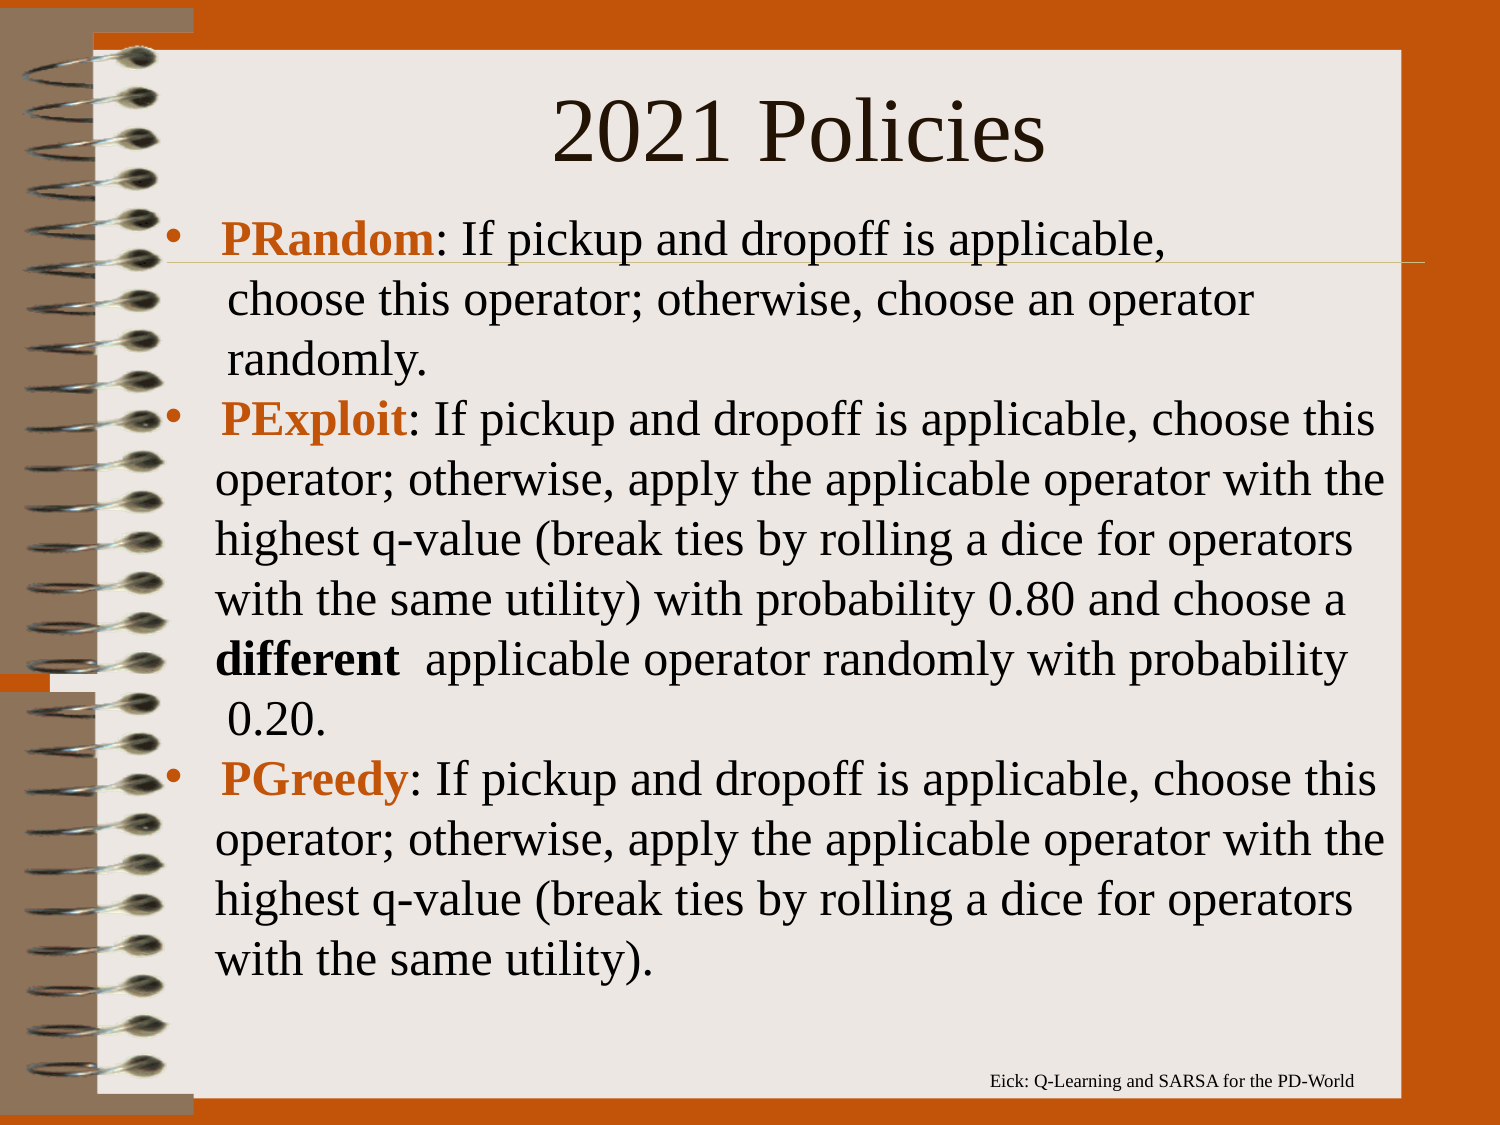

# 2021 Policies
PRandom: If pickup and dropoff is applicable,
 choose this operator; otherwise, choose an operator
 randomly.
PExploit: If pickup and dropoff is applicable, choose this
 operator; otherwise, apply the applicable operator with the
 highest q-value (break ties by rolling a dice for operators
 with the same utility) with probability 0.80 and choose a
 different applicable operator randomly with probability
 0.20.
PGreedy: If pickup and dropoff is applicable, choose this
 operator; otherwise, apply the applicable operator with the
 highest q-value (break ties by rolling a dice for operators
 with the same utility).